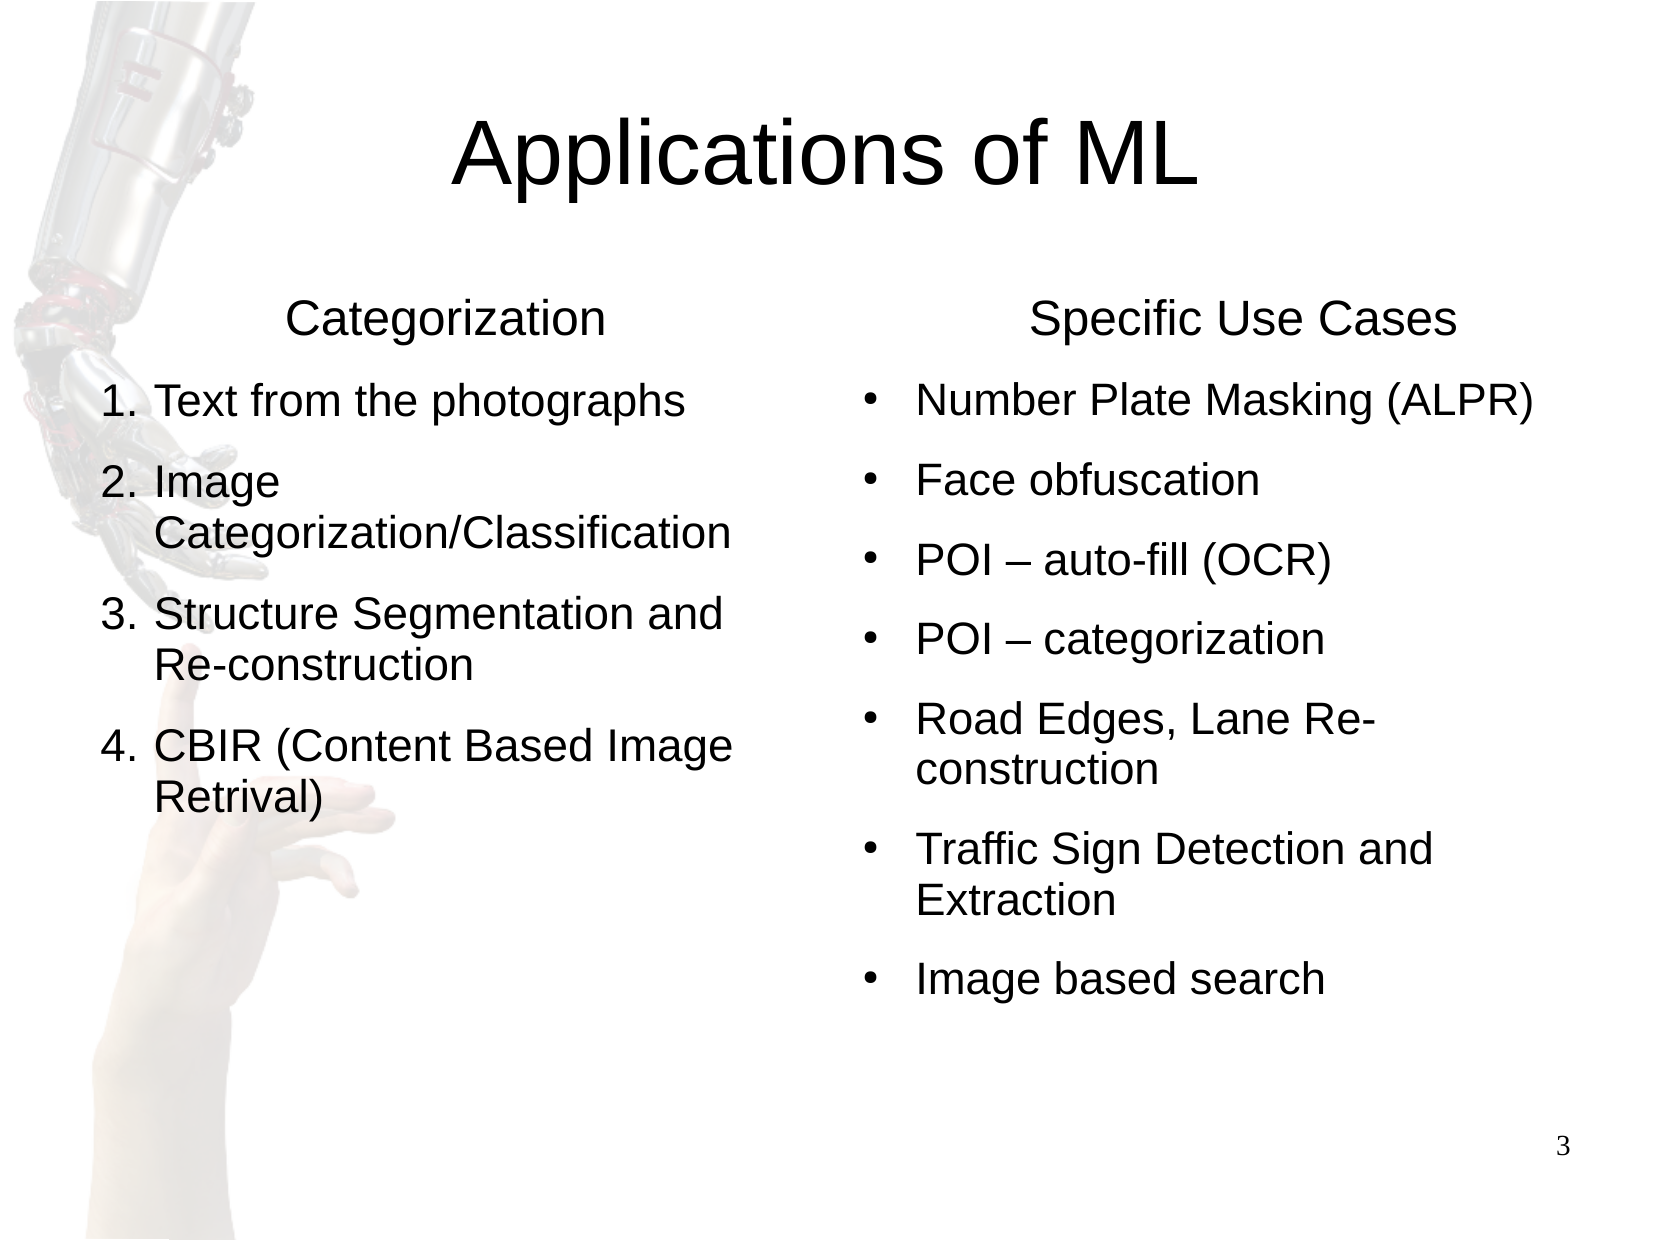

# Applications of ML
Categorization
Text from the photographs
Image Categorization/Classification
Structure Segmentation and Re-construction
CBIR (Content Based Image Retrival)
Specific Use Cases
Number Plate Masking (ALPR)
Face obfuscation
POI – auto-fill (OCR)
POI – categorization
Road Edges, Lane Re-construction
Traffic Sign Detection and Extraction
Image based search
3